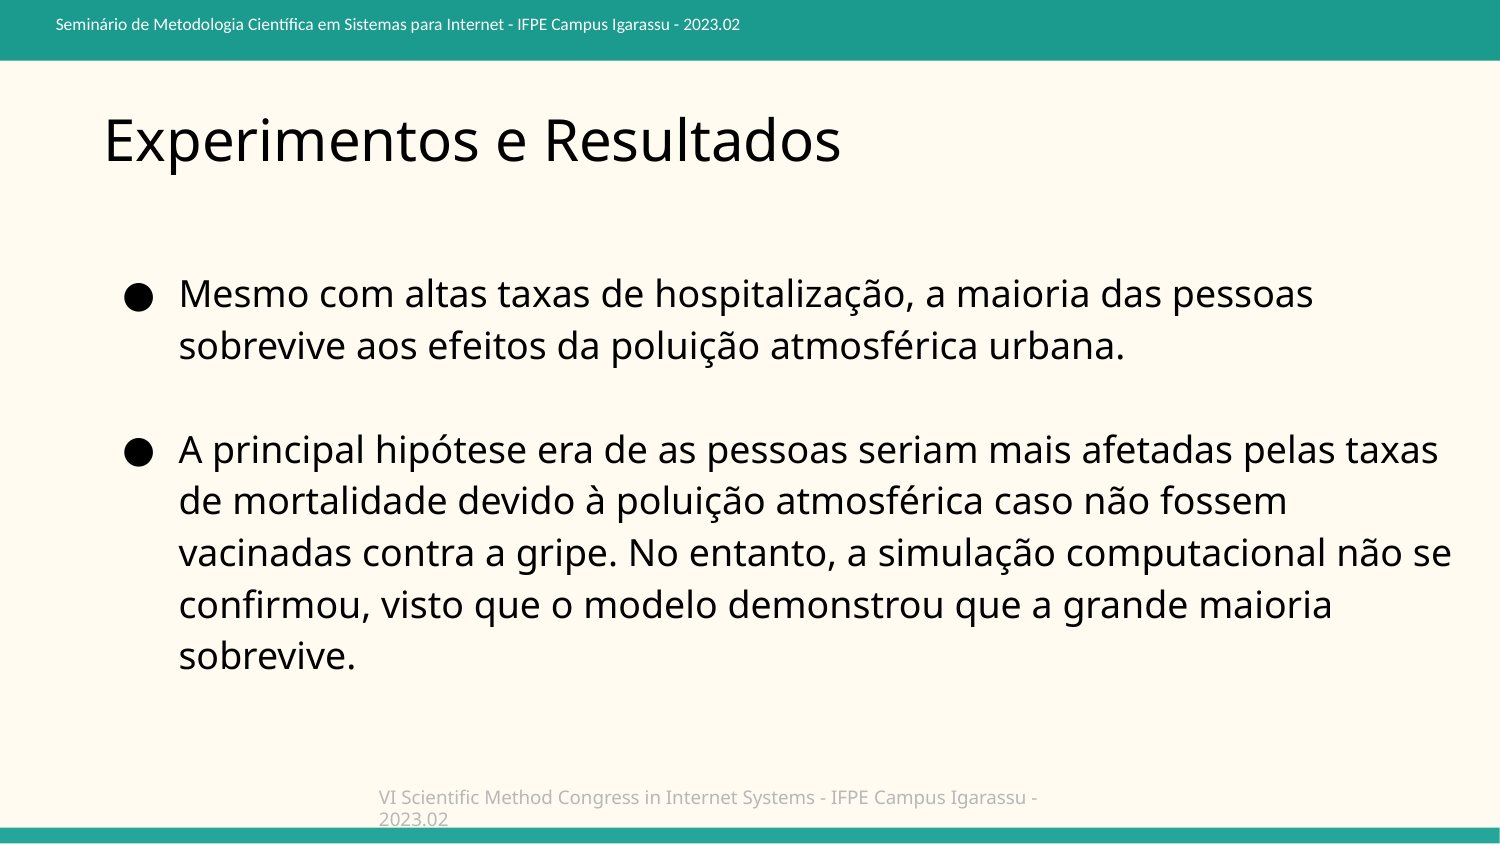

Seminário de Metodologia Científica em Sistemas para Internet - IFPE Campus Igarassu - 2023.02
# Experimentos e Resultados
Mesmo com altas taxas de hospitalização, a maioria das pessoas sobrevive aos efeitos da poluição atmosférica urbana.
A principal hipótese era de as pessoas seriam mais afetadas pelas taxas de mortalidade devido à poluição atmosférica caso não fossem vacinadas contra a gripe. No entanto, a simulação computacional não se confirmou, visto que o modelo demonstrou que a grande maioria sobrevive.